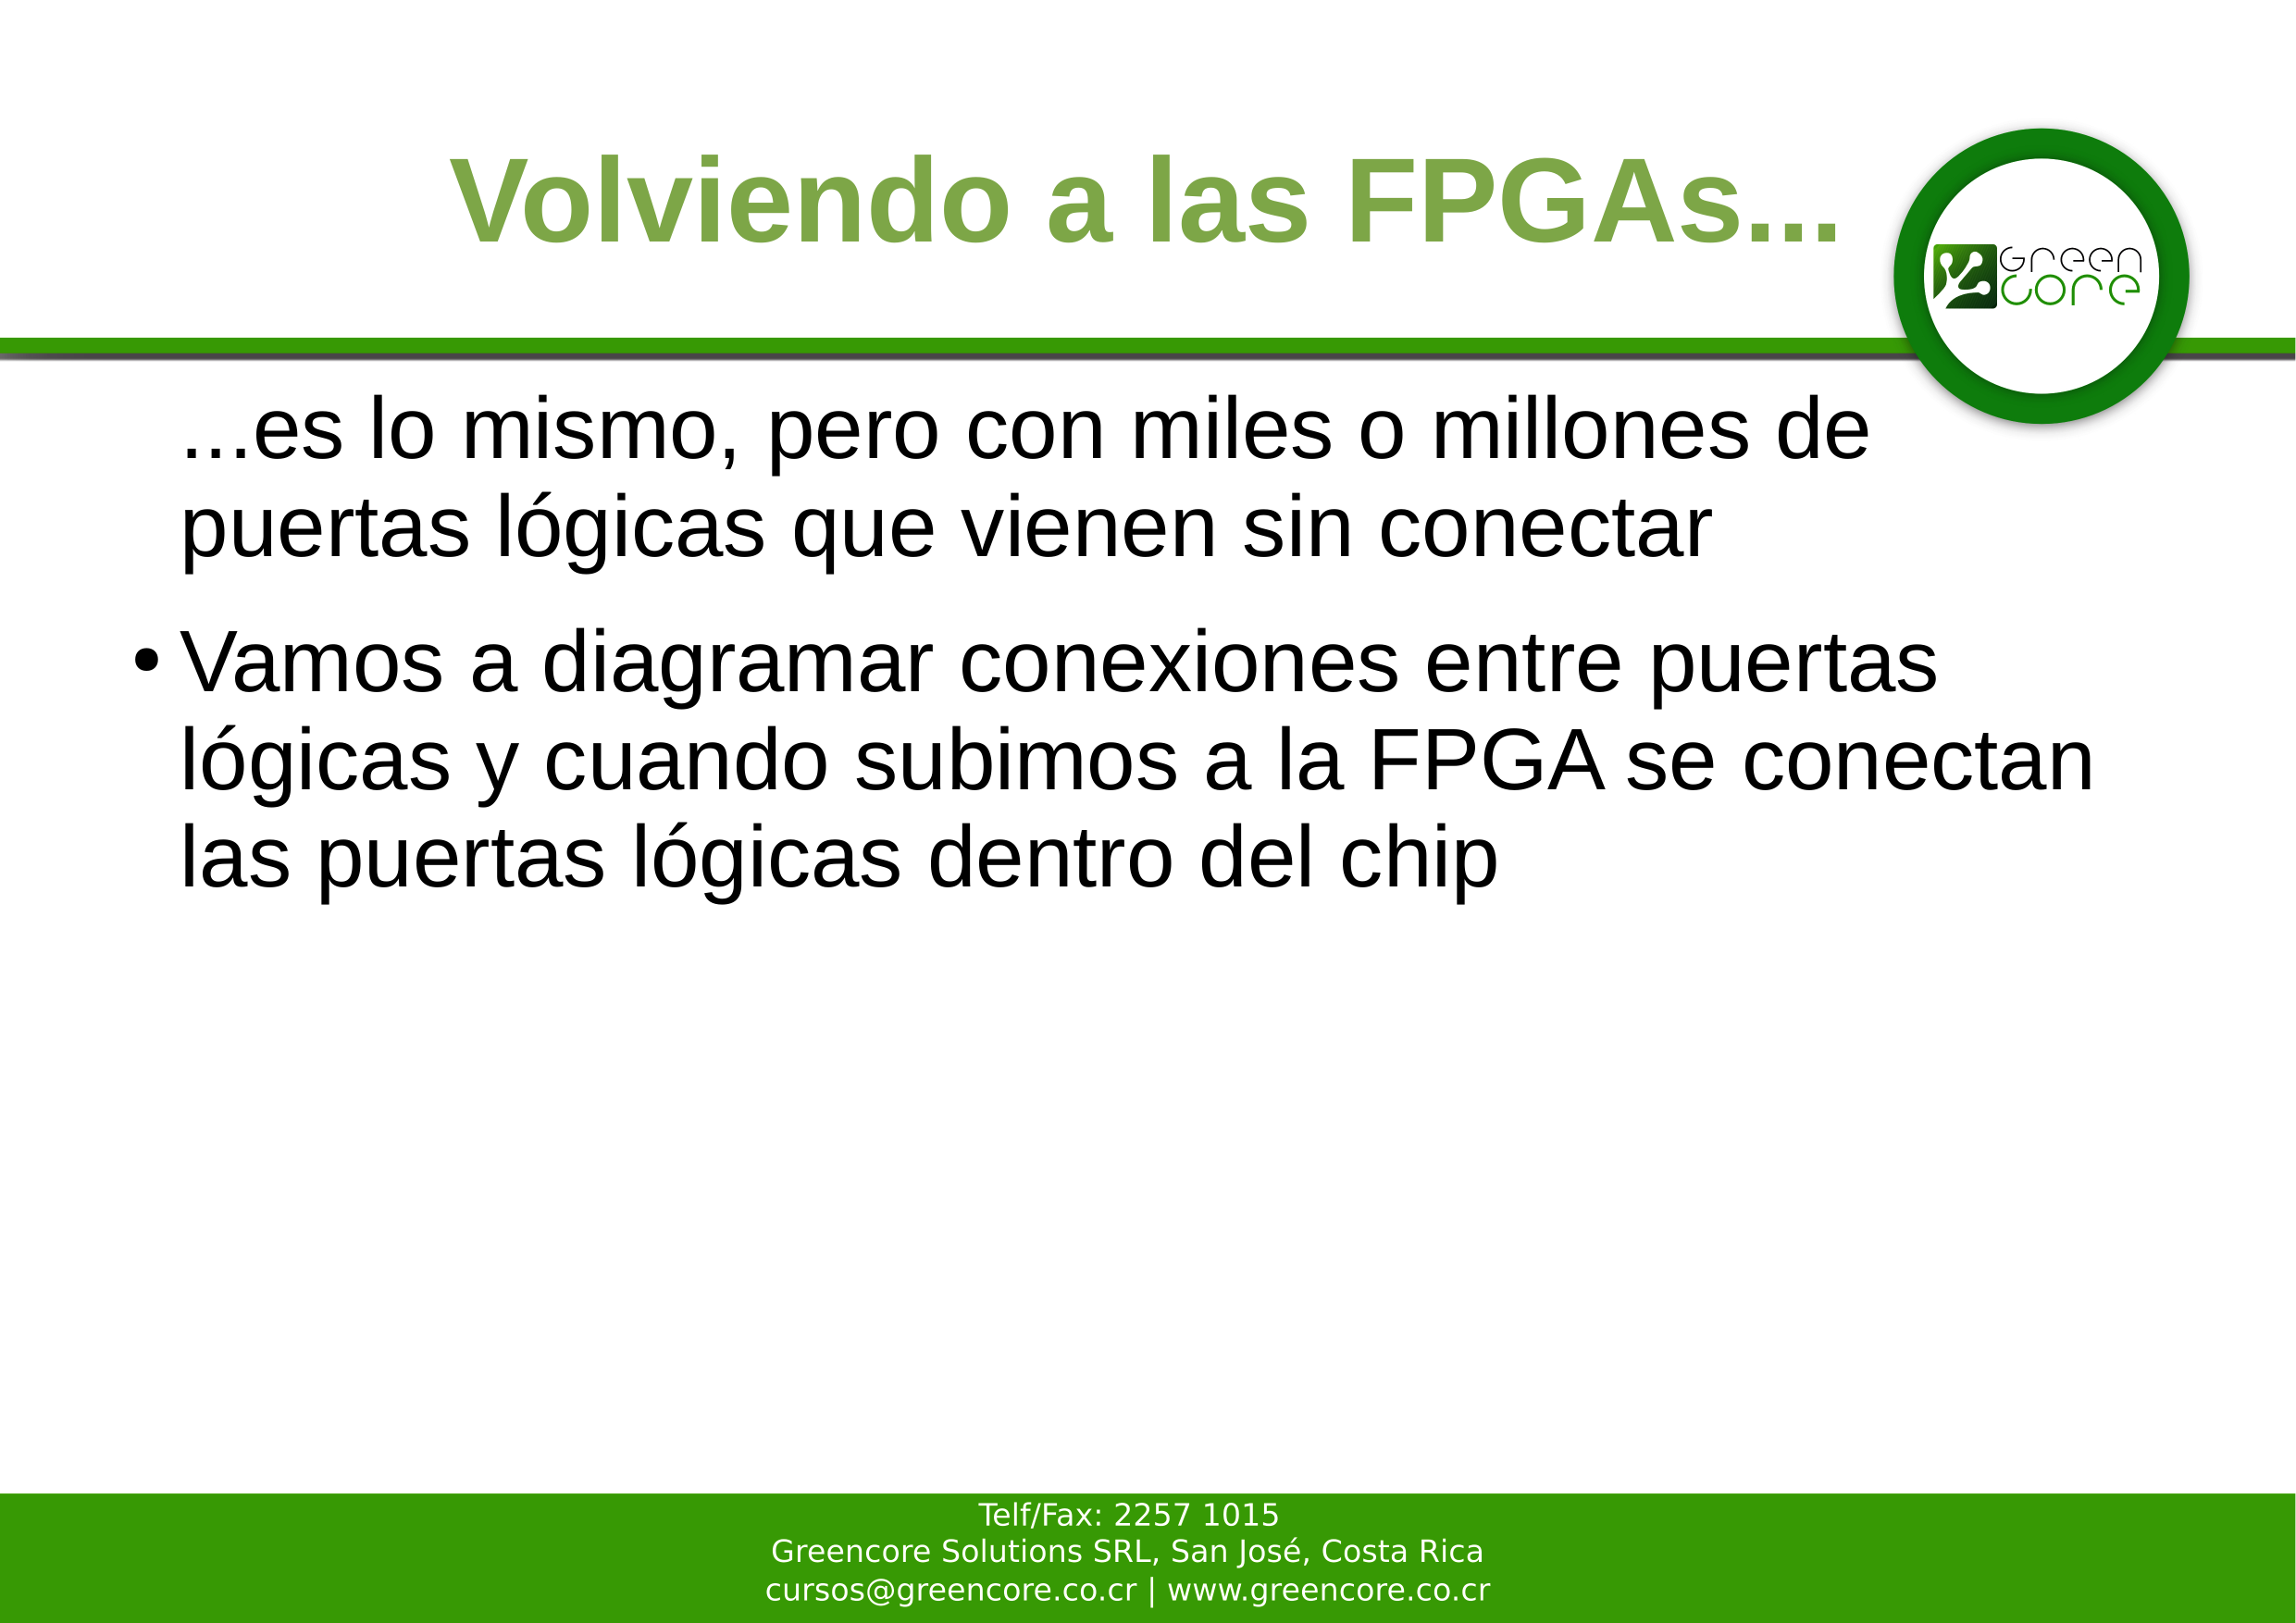

# Volviendo a las FPGAs...
...es lo mismo, pero con miles o millones de puertas lógicas que vienen sin conectar
Vamos a diagramar conexiones entre puertas lógicas y cuando subimos a la FPGA se conectan las puertas lógicas dentro del chip